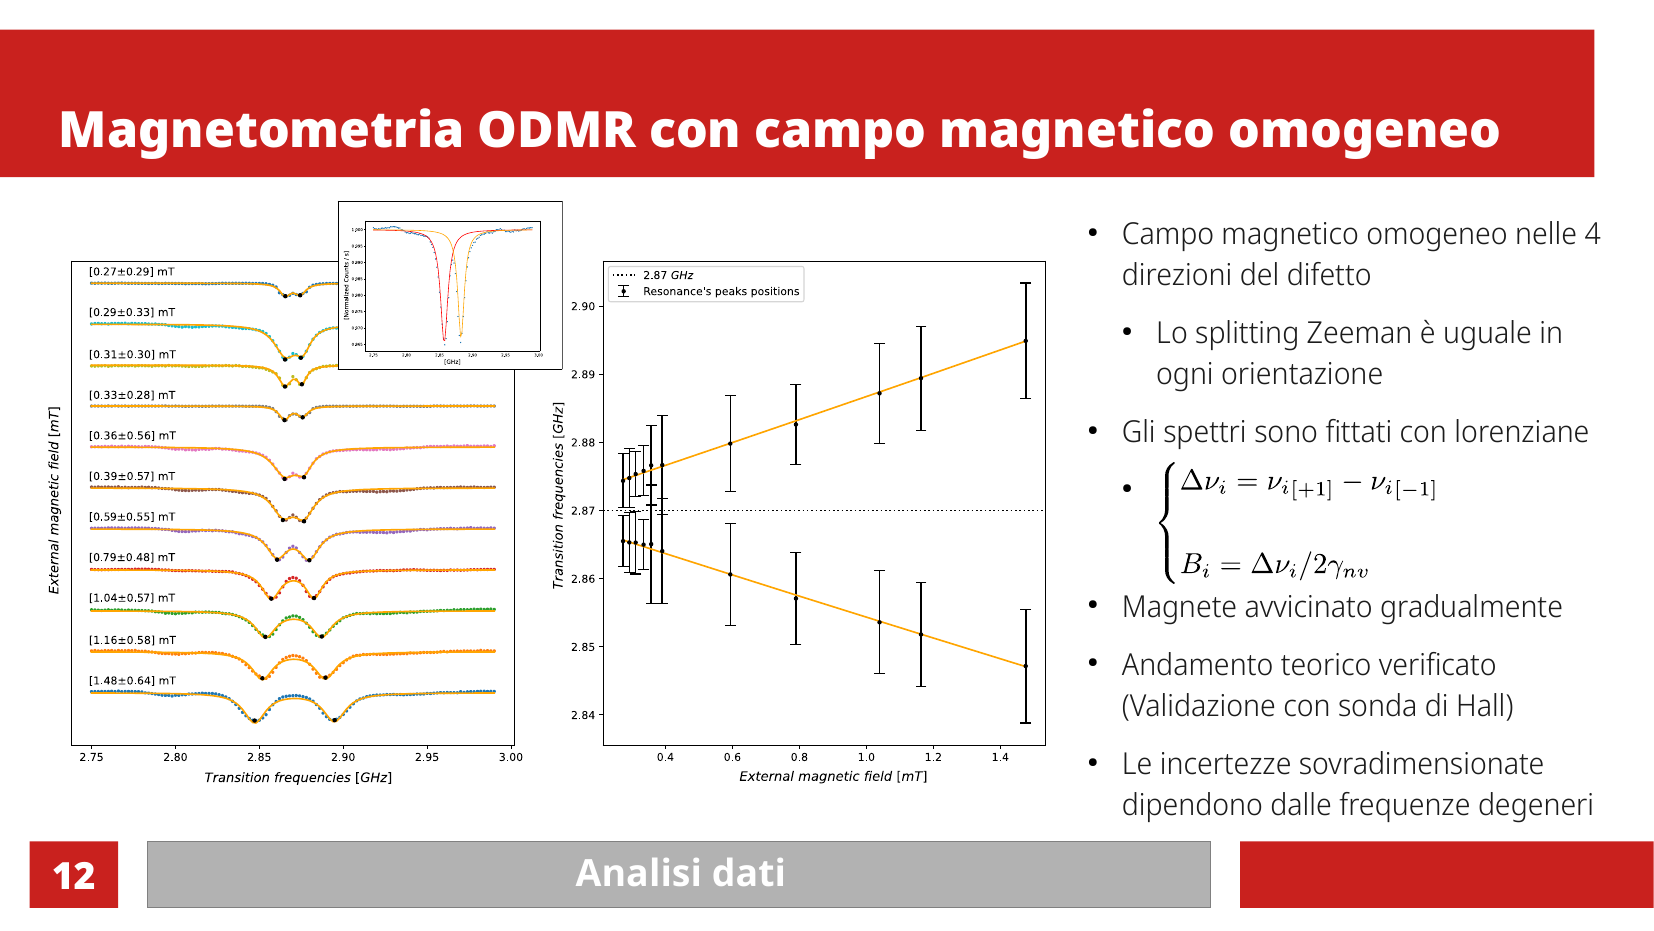

# Magnetometria ODMR con campo magnetico omogeneo
Campo magnetico omogeneo nelle 4 direzioni del difetto
Lo splitting Zeeman è uguale in ogni orientazione
Gli spettri sono fittati con lorenziane
Magnete avvicinato gradualmente
Andamento teorico verificato	(Validazione con sonda di Hall)
Le incertezze sovradimensionate dipendono dalle frequenze degeneri
Analisi dati
12